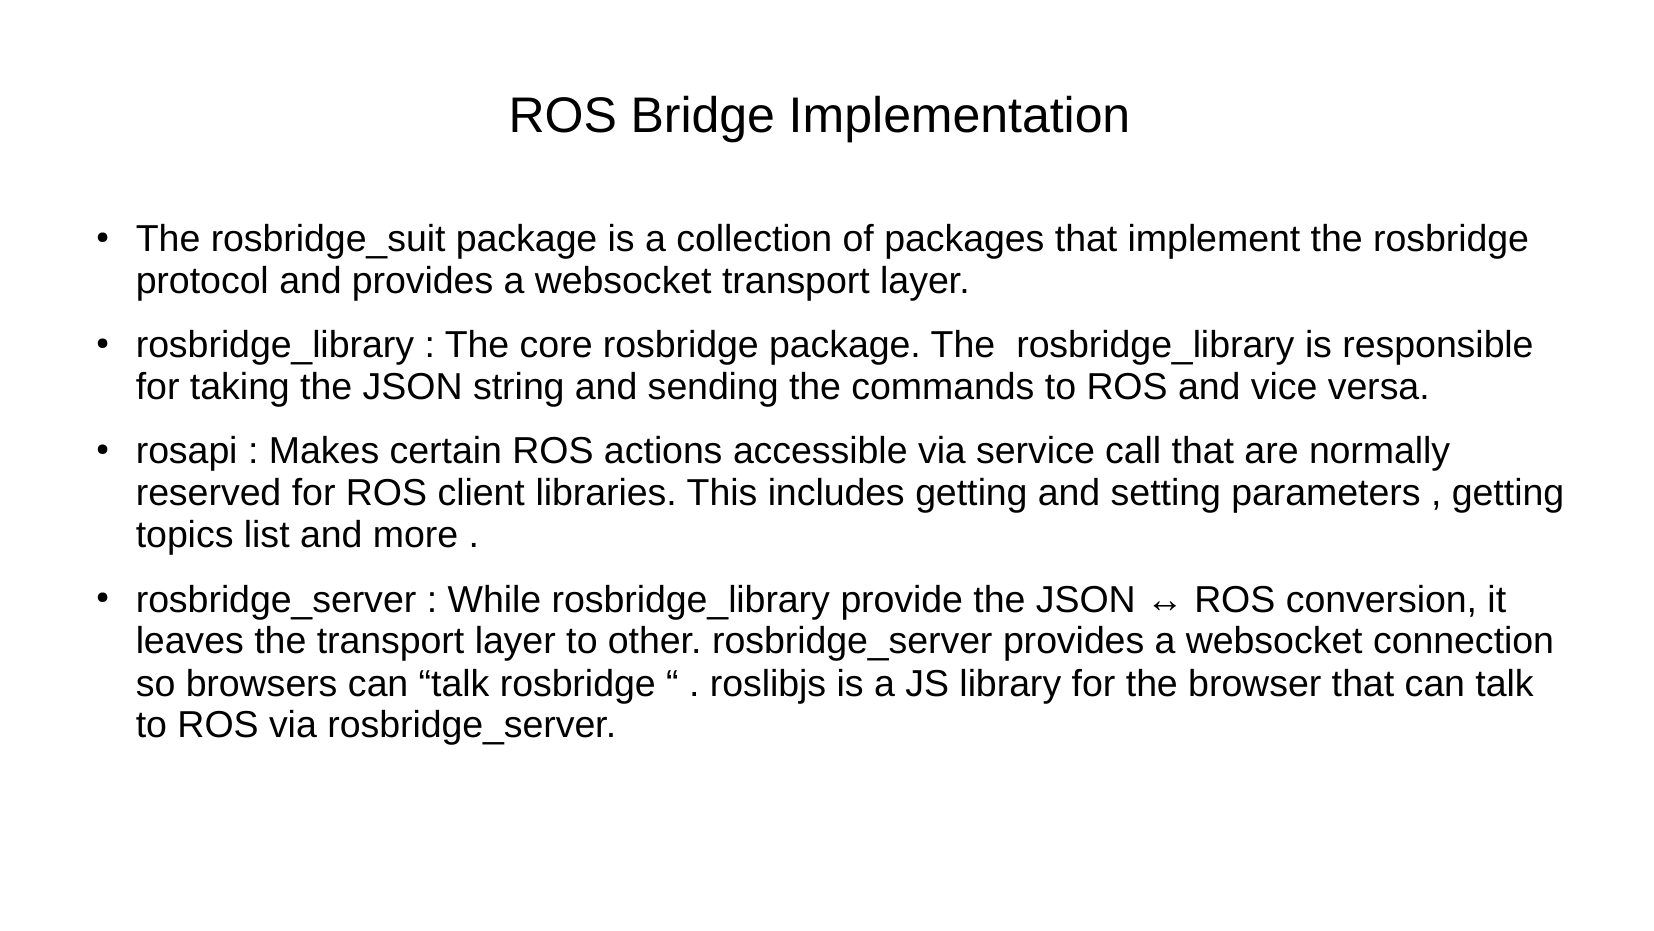

# ROS Bridge Implementation
The rosbridge_suit package is a collection of packages that implement the rosbridge protocol and provides a websocket transport layer.
rosbridge_library : The core rosbridge package. The rosbridge_library is responsible for taking the JSON string and sending the commands to ROS and vice versa.
rosapi : Makes certain ROS actions accessible via service call that are normally reserved for ROS client libraries. This includes getting and setting parameters , getting topics list and more .
rosbridge_server : While rosbridge_library provide the JSON ↔ ROS conversion, it leaves the transport layer to other. rosbridge_server provides a websocket connection so browsers can “talk rosbridge “ . roslibjs is a JS library for the browser that can talk to ROS via rosbridge_server.